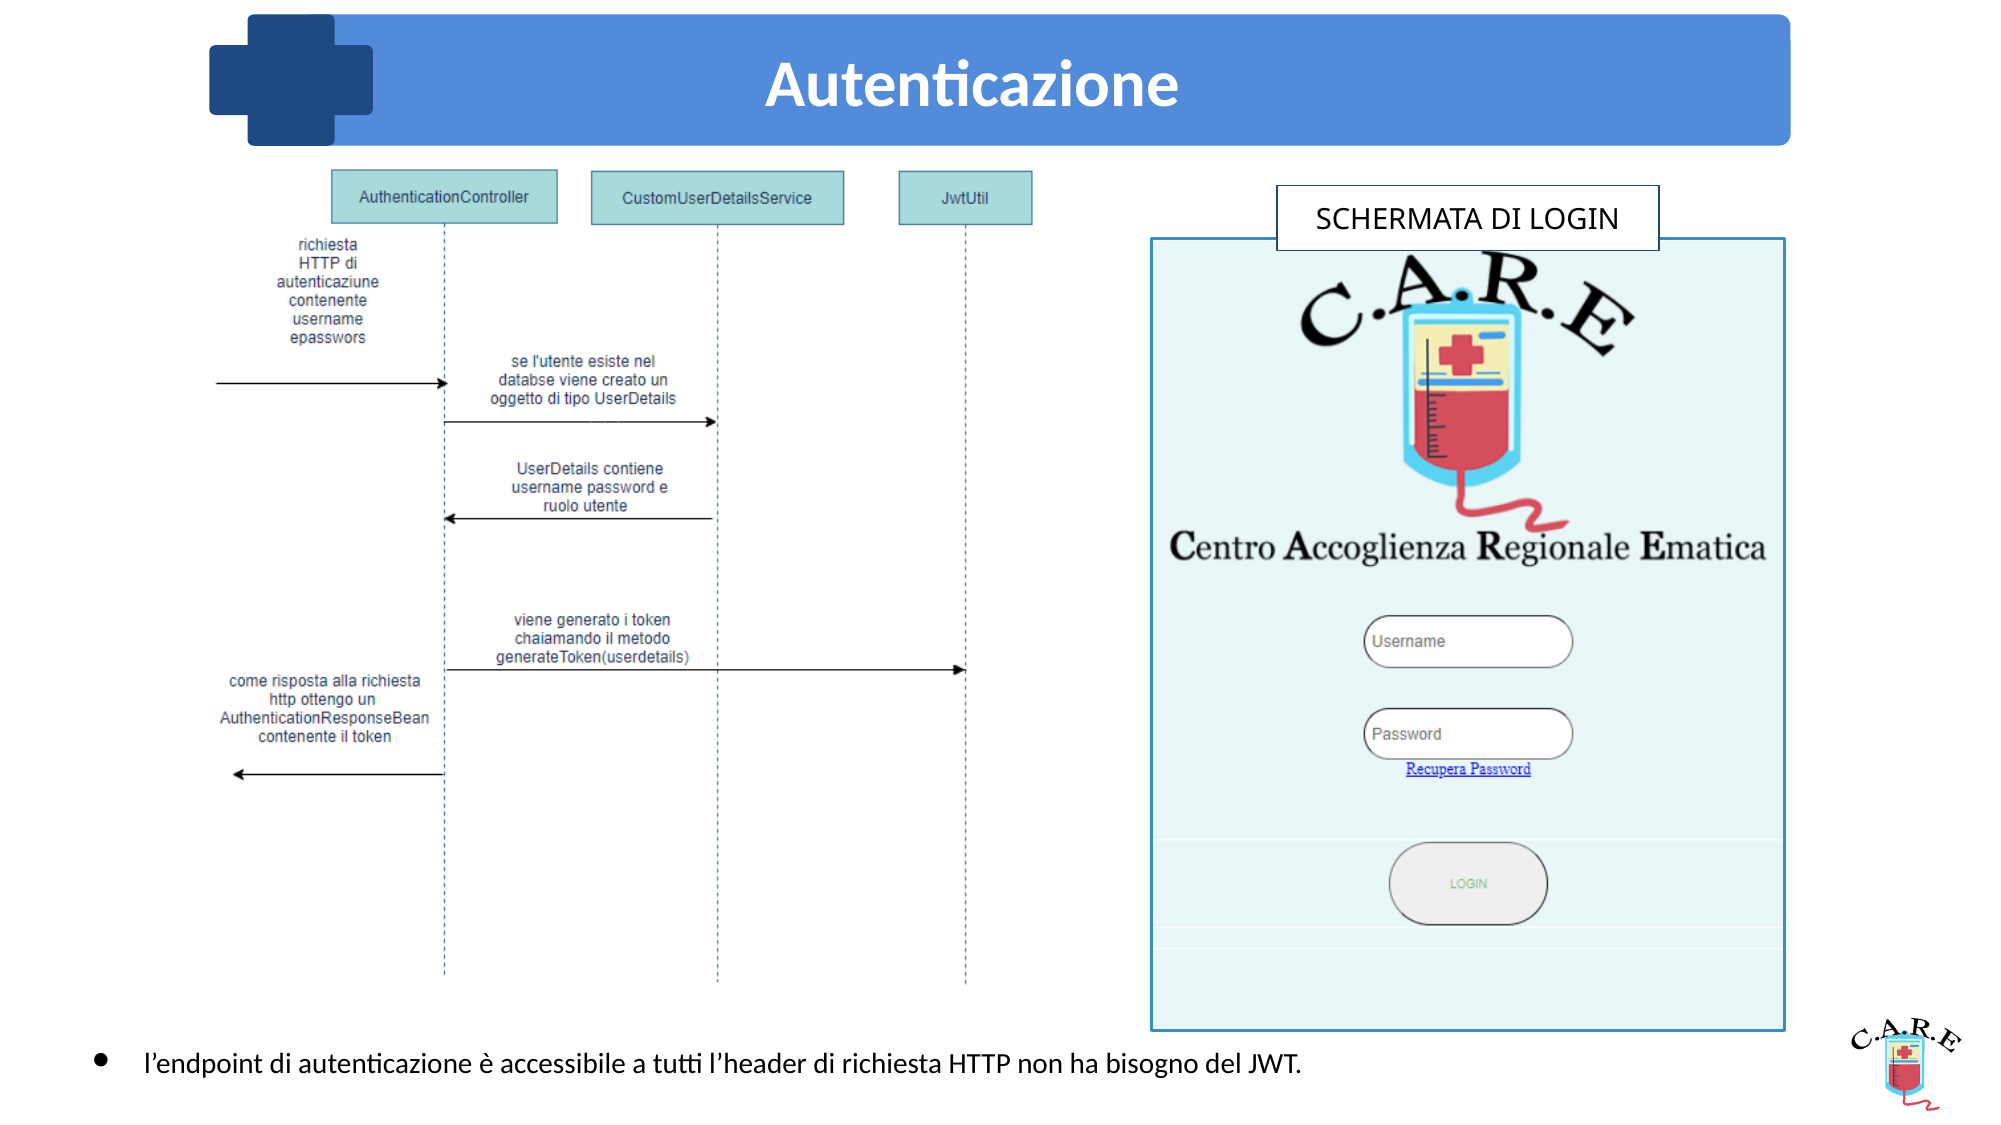

Autenticazione
SCHERMATA DI LOGIN
l’endpoint di autenticazione è accessibile a tutti l’header di richiesta HTTP non ha bisogno del JWT.